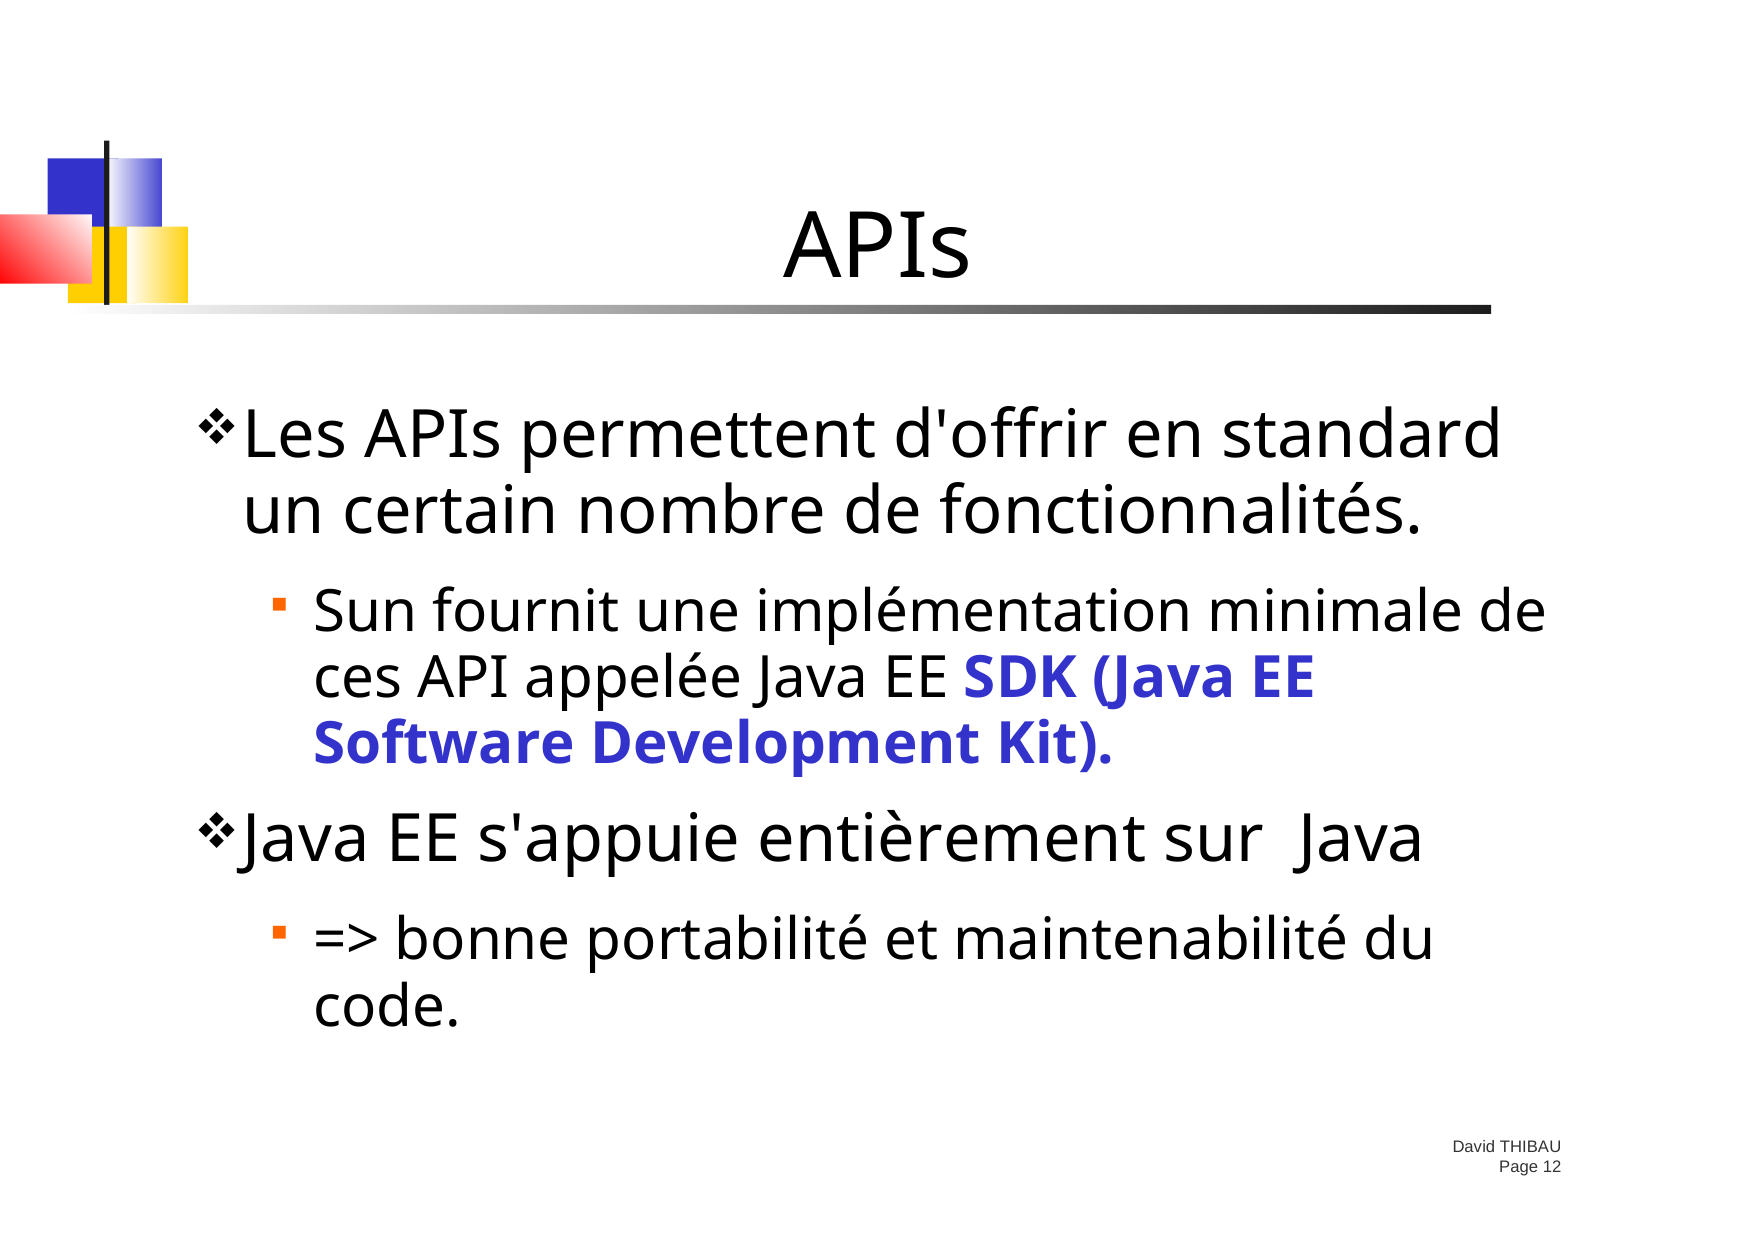

# APIs
Les APIs permettent d'offrir en standard un certain nombre de fonctionnalités.
Sun fournit une implémentation minimale de ces API appelée Java EE SDK (Java EE Software Development Kit).
Java EE s'appuie entièrement sur Java
=> bonne portabilité et maintenabilité du code.